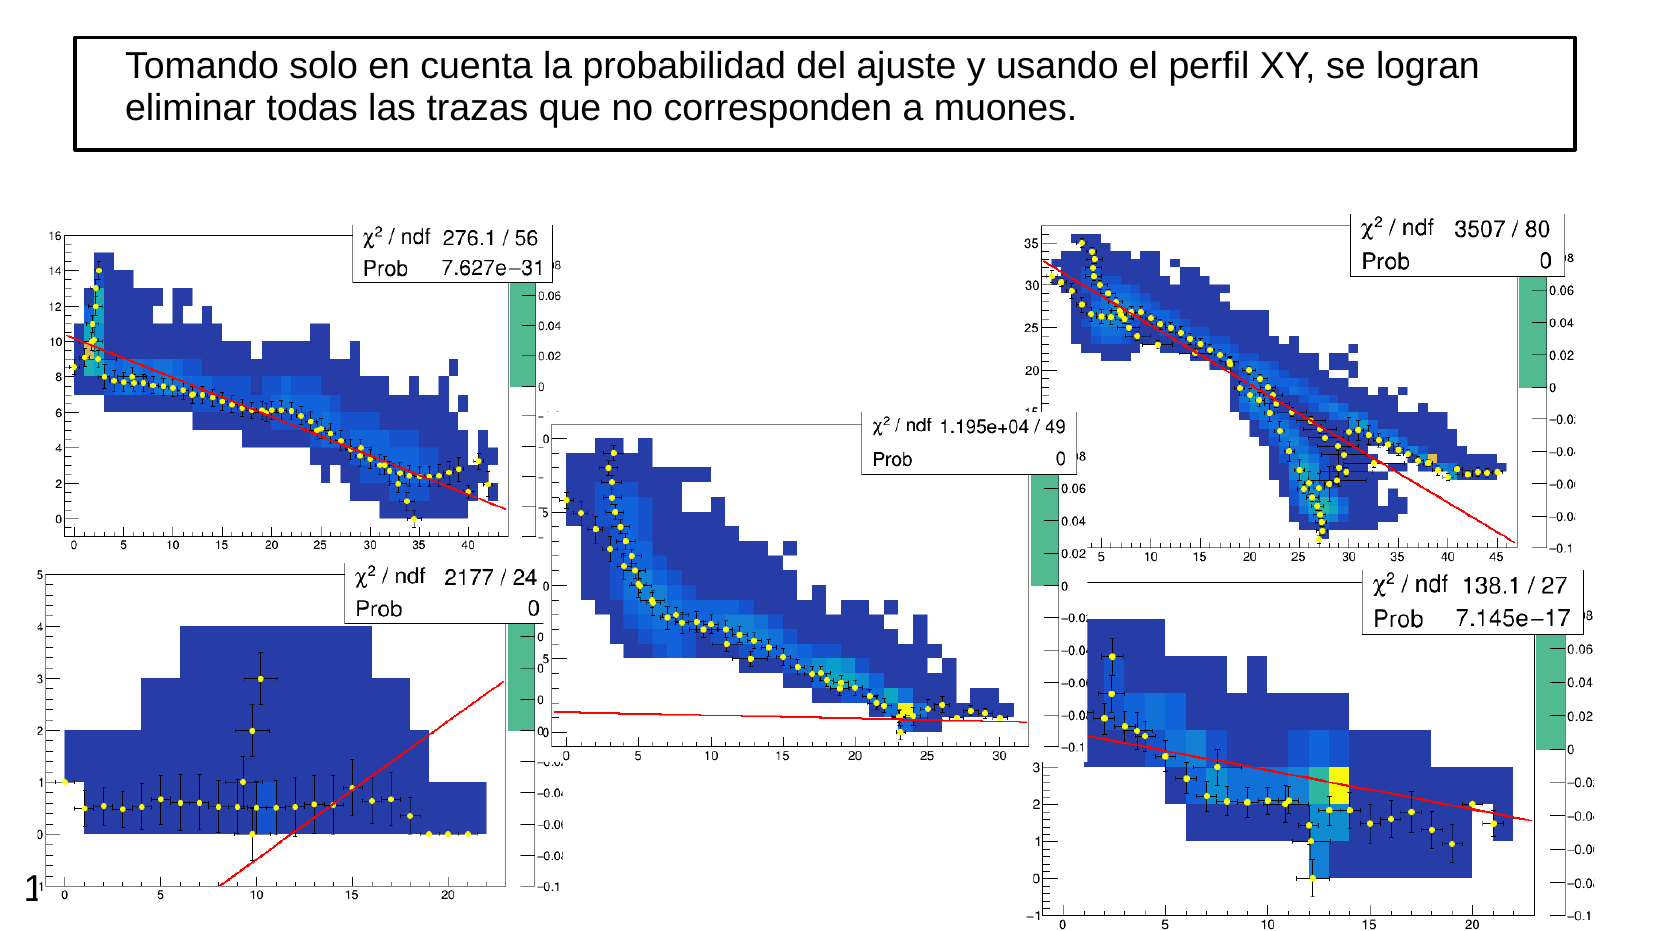

Tomando solo en cuenta la probabilidad del ajuste y usando el perfil XY, se logran eliminar todas las trazas que no corresponden a muones.